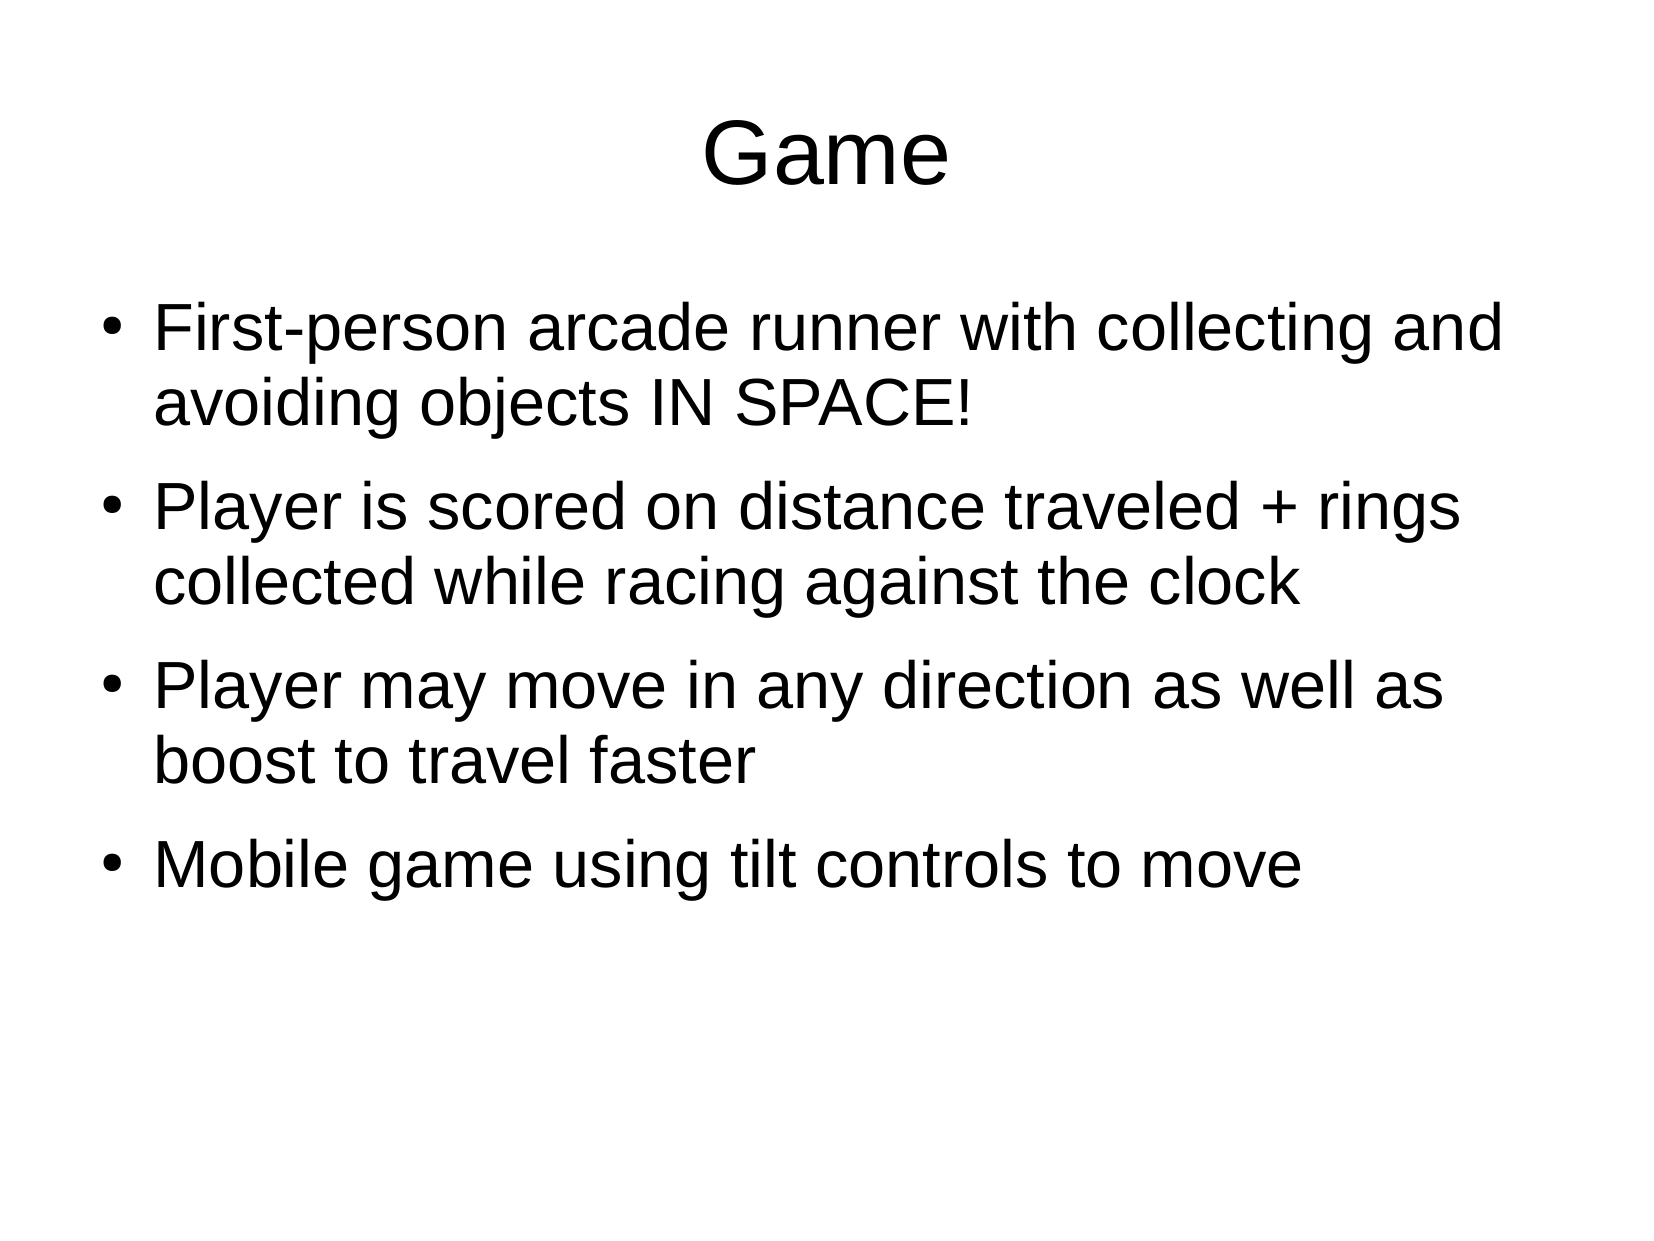

# Game
First-person arcade runner with collecting and avoiding objects IN SPACE!
Player is scored on distance traveled + rings collected while racing against the clock
Player may move in any direction as well as boost to travel faster
Mobile game using tilt controls to move